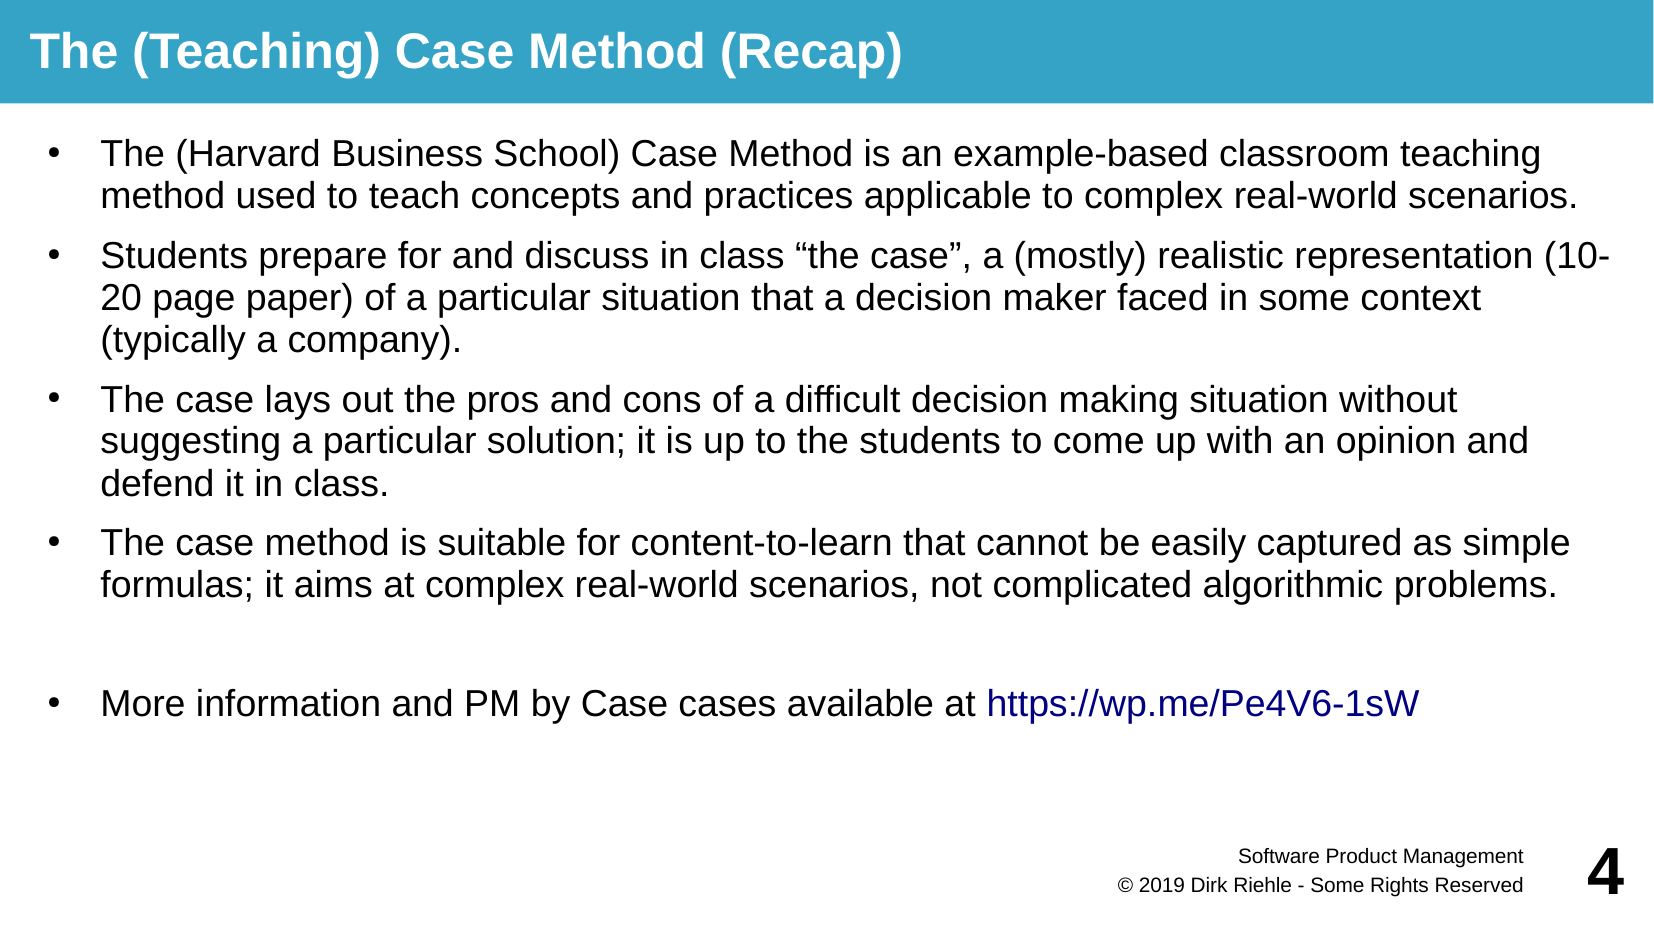

# The (Teaching) Case Method (Recap)
The (Harvard Business School) Case Method is an example-based classroom teaching method used to teach concepts and practices applicable to complex real-world scenarios.
Students prepare for and discuss in class “the case”, a (mostly) realistic representation (10-20 page paper) of a particular situation that a decision maker faced in some context (typically a company).
The case lays out the pros and cons of a difficult decision making situation without suggesting a particular solution; it is up to the students to come up with an opinion and defend it in class.
The case method is suitable for content-to-learn that cannot be easily captured as simple formulas; it aims at complex real-world scenarios, not complicated algorithmic problems.
More information and PM by Case cases available at https://wp.me/Pe4V6-1sW
Software Product Management
4
© 2019 Dirk Riehle - Some Rights Reserved